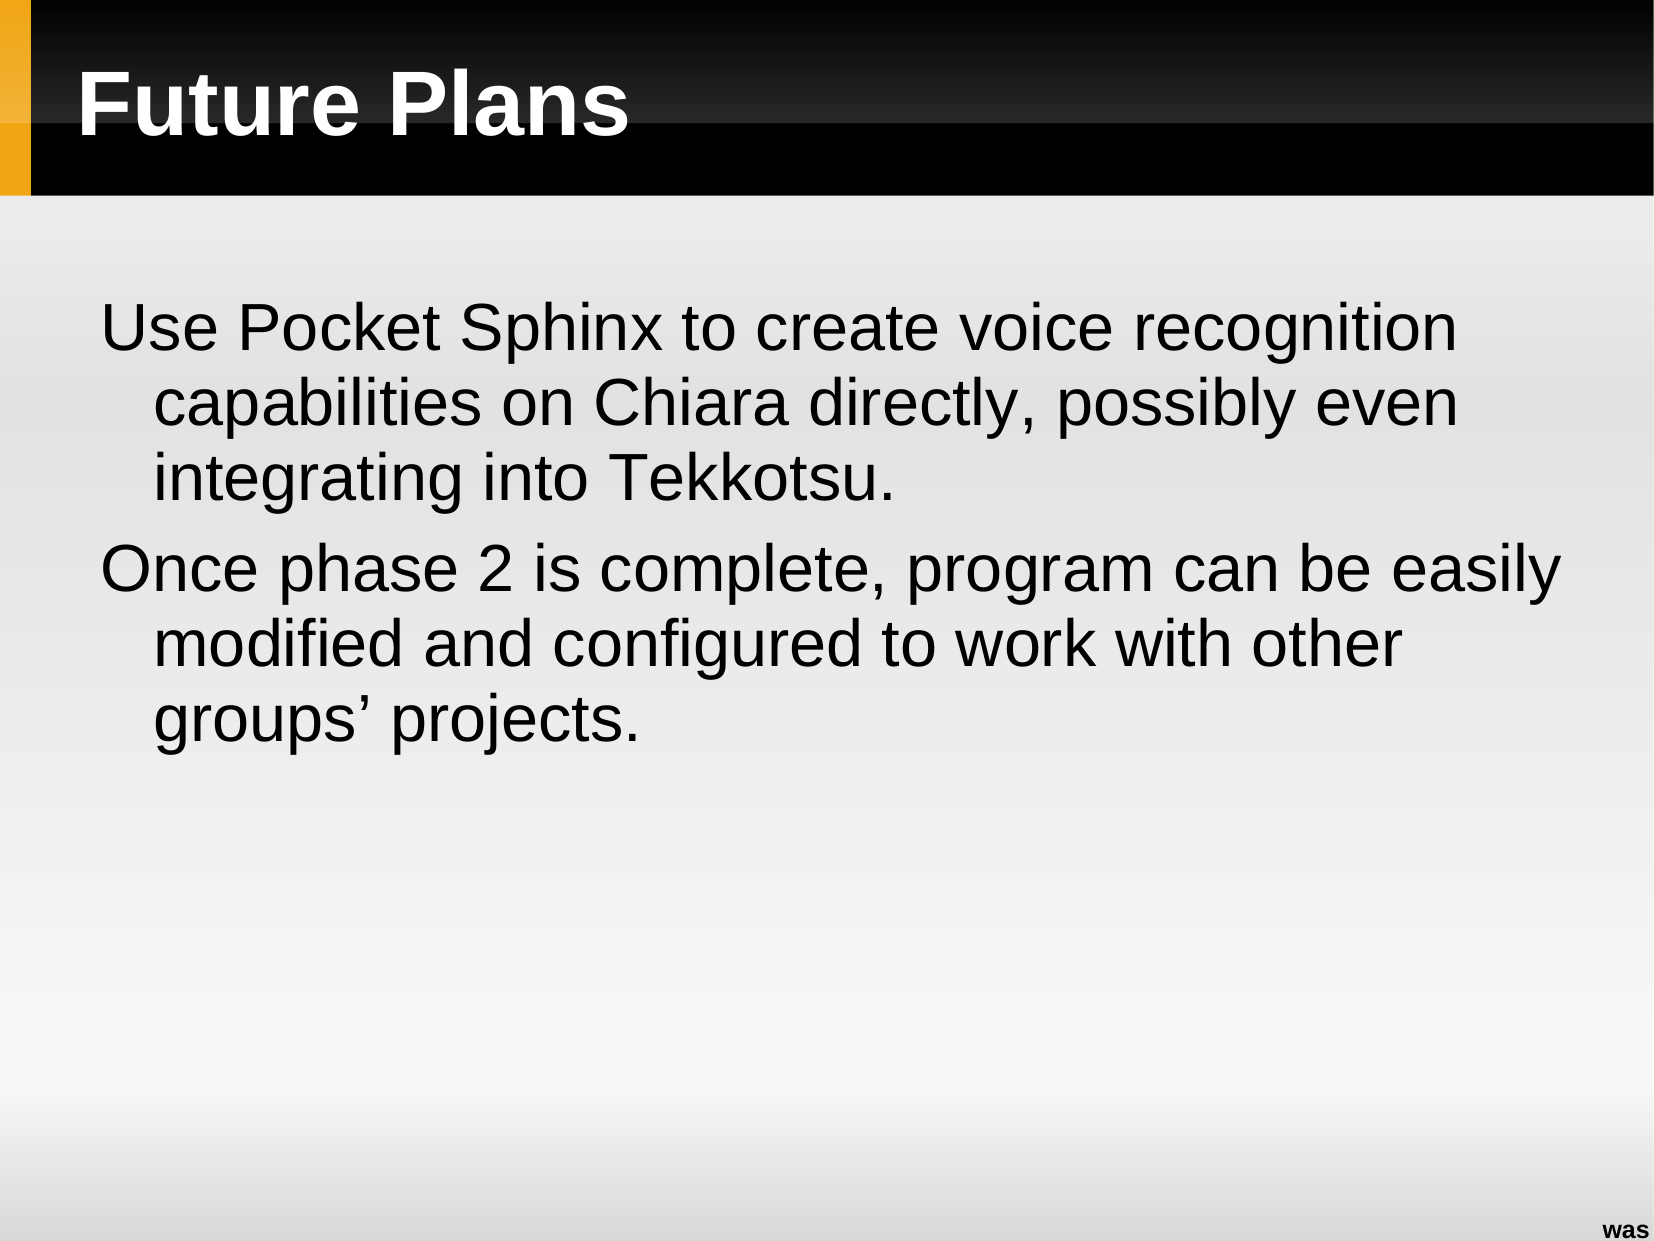

# Future Plans
Use Pocket Sphinx to create voice recognition capabilities on Chiara directly, possibly even integrating into Tekkotsu.
Once phase 2 is complete, program can be easily modified and configured to work with other groups’ projects.
was